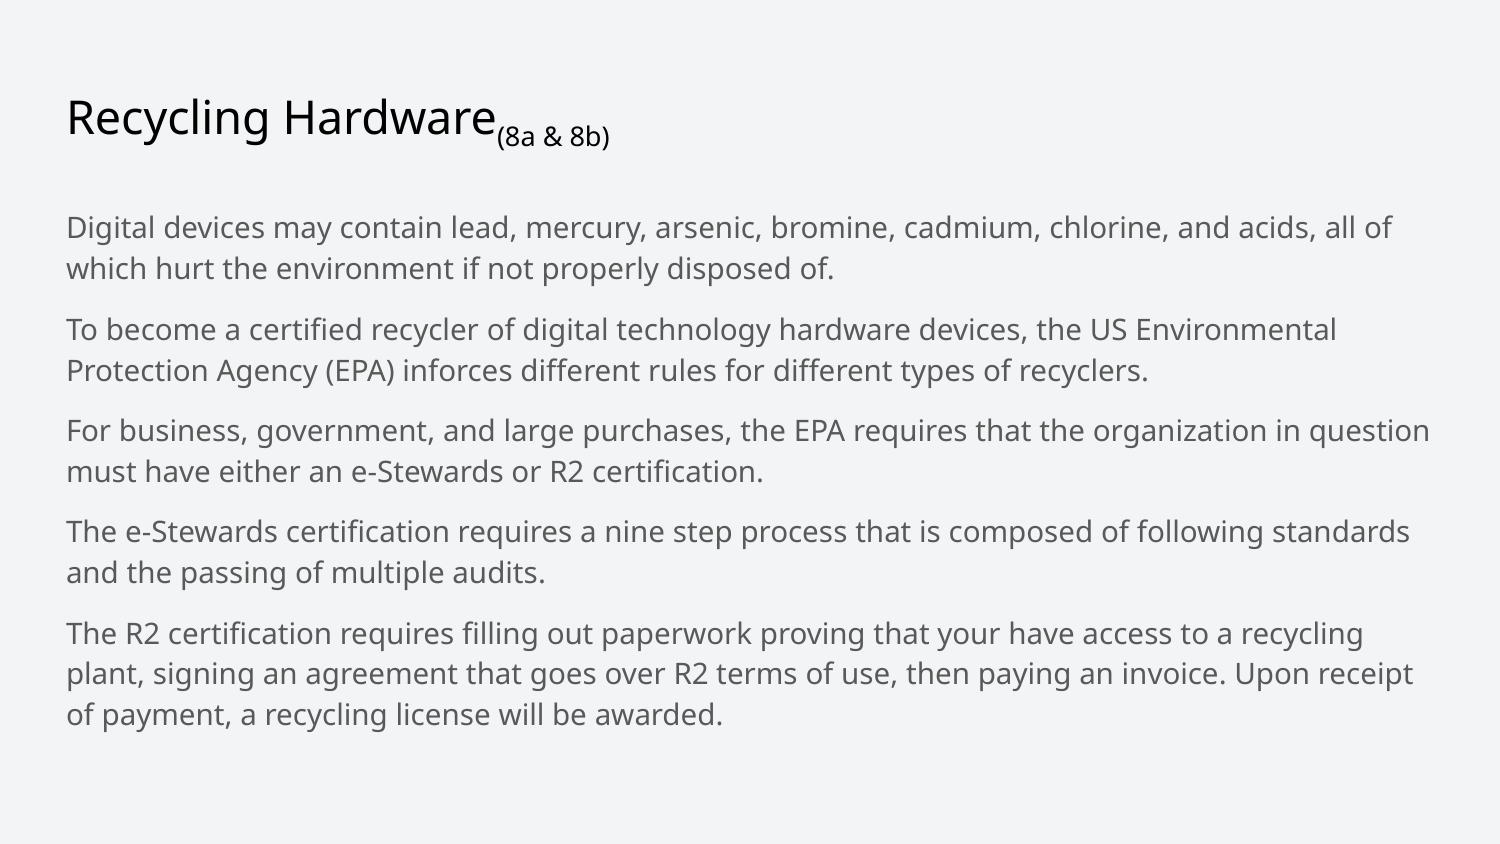

# Recycling Hardware(8a & 8b)
Digital devices may contain lead, mercury, arsenic, bromine, cadmium, chlorine, and acids, all of which hurt the environment if not properly disposed of.
To become a certified recycler of digital technology hardware devices, the US Environmental Protection Agency (EPA) inforces different rules for different types of recyclers.
For business, government, and large purchases, the EPA requires that the organization in question must have either an e-Stewards or R2 certification.
The e-Stewards certification requires a nine step process that is composed of following standards and the passing of multiple audits.
The R2 certification requires filling out paperwork proving that your have access to a recycling plant, signing an agreement that goes over R2 terms of use, then paying an invoice. Upon receipt of payment, a recycling license will be awarded.